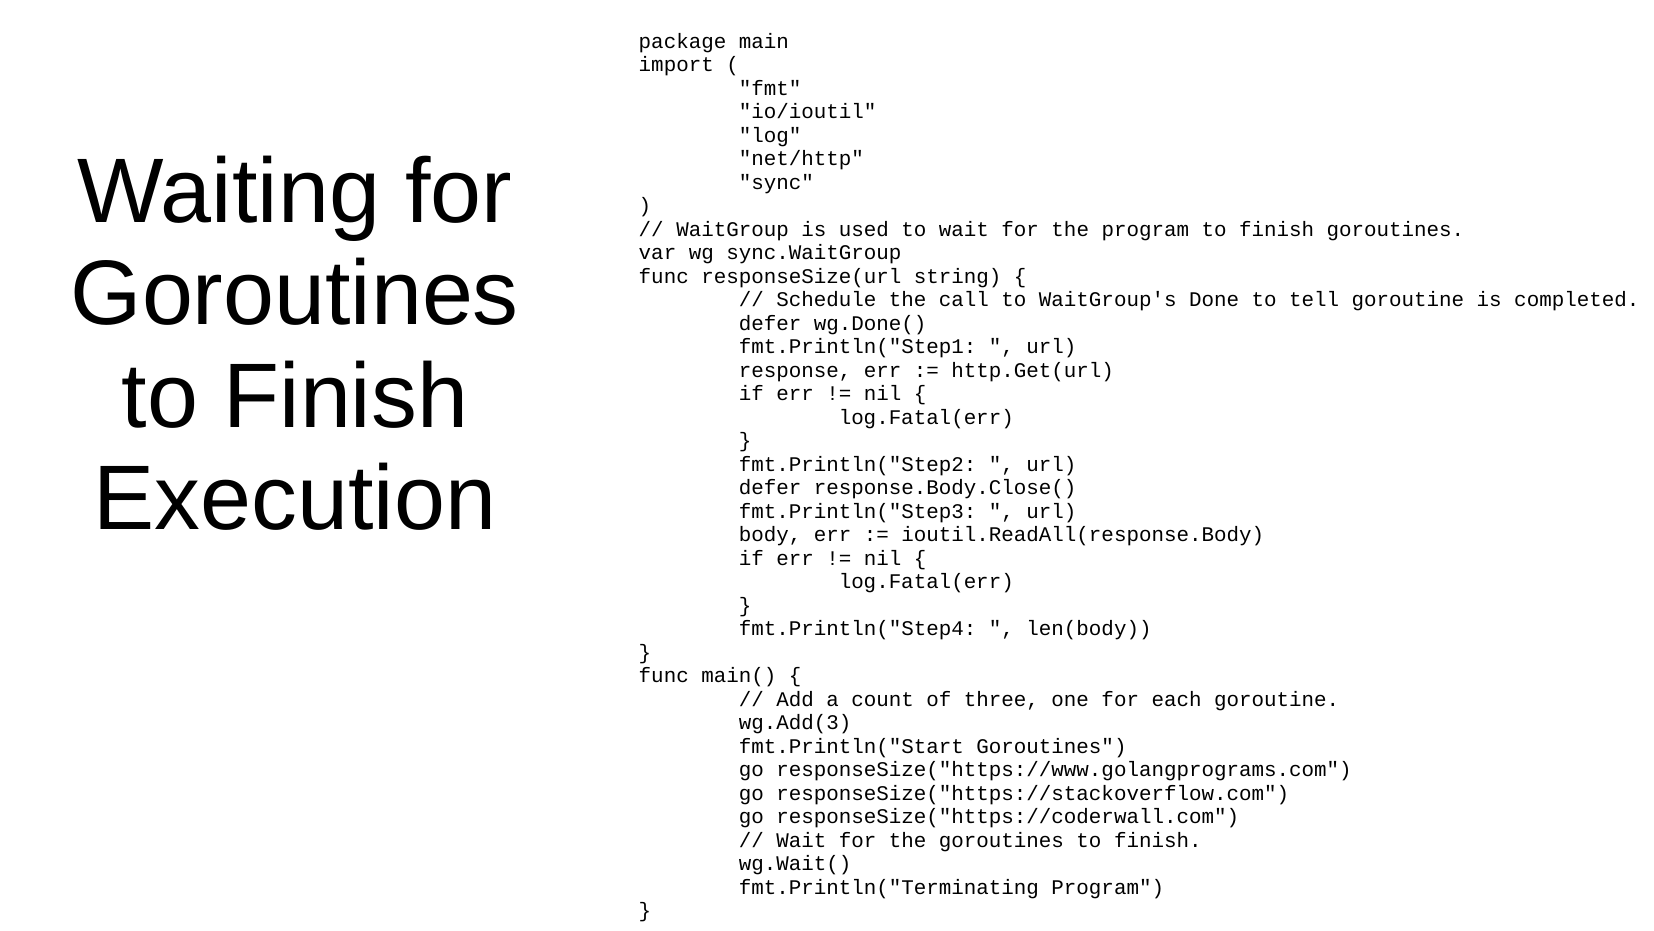

package main
import (
 "fmt"
 "io/ioutil"
 "log"
 "net/http"
 "sync"
)
// WaitGroup is used to wait for the program to finish goroutines.
var wg sync.WaitGroup
func responseSize(url string) {
 // Schedule the call to WaitGroup's Done to tell goroutine is completed.
 defer wg.Done()
 fmt.Println("Step1: ", url)
 response, err := http.Get(url)
 if err != nil {
 log.Fatal(err)
 }
 fmt.Println("Step2: ", url)
 defer response.Body.Close()
 fmt.Println("Step3: ", url)
 body, err := ioutil.ReadAll(response.Body)
 if err != nil {
 log.Fatal(err)
 }
 fmt.Println("Step4: ", len(body))
}
func main() {
 // Add a count of three, one for each goroutine.
 wg.Add(3)
 fmt.Println("Start Goroutines")
 go responseSize("https://www.golangprograms.com")
 go responseSize("https://stackoverflow.com")
 go responseSize("https://coderwall.com")
 // Wait for the goroutines to finish.
 wg.Wait()
 fmt.Println("Terminating Program")
}
# Waiting for Goroutines to Finish Execution